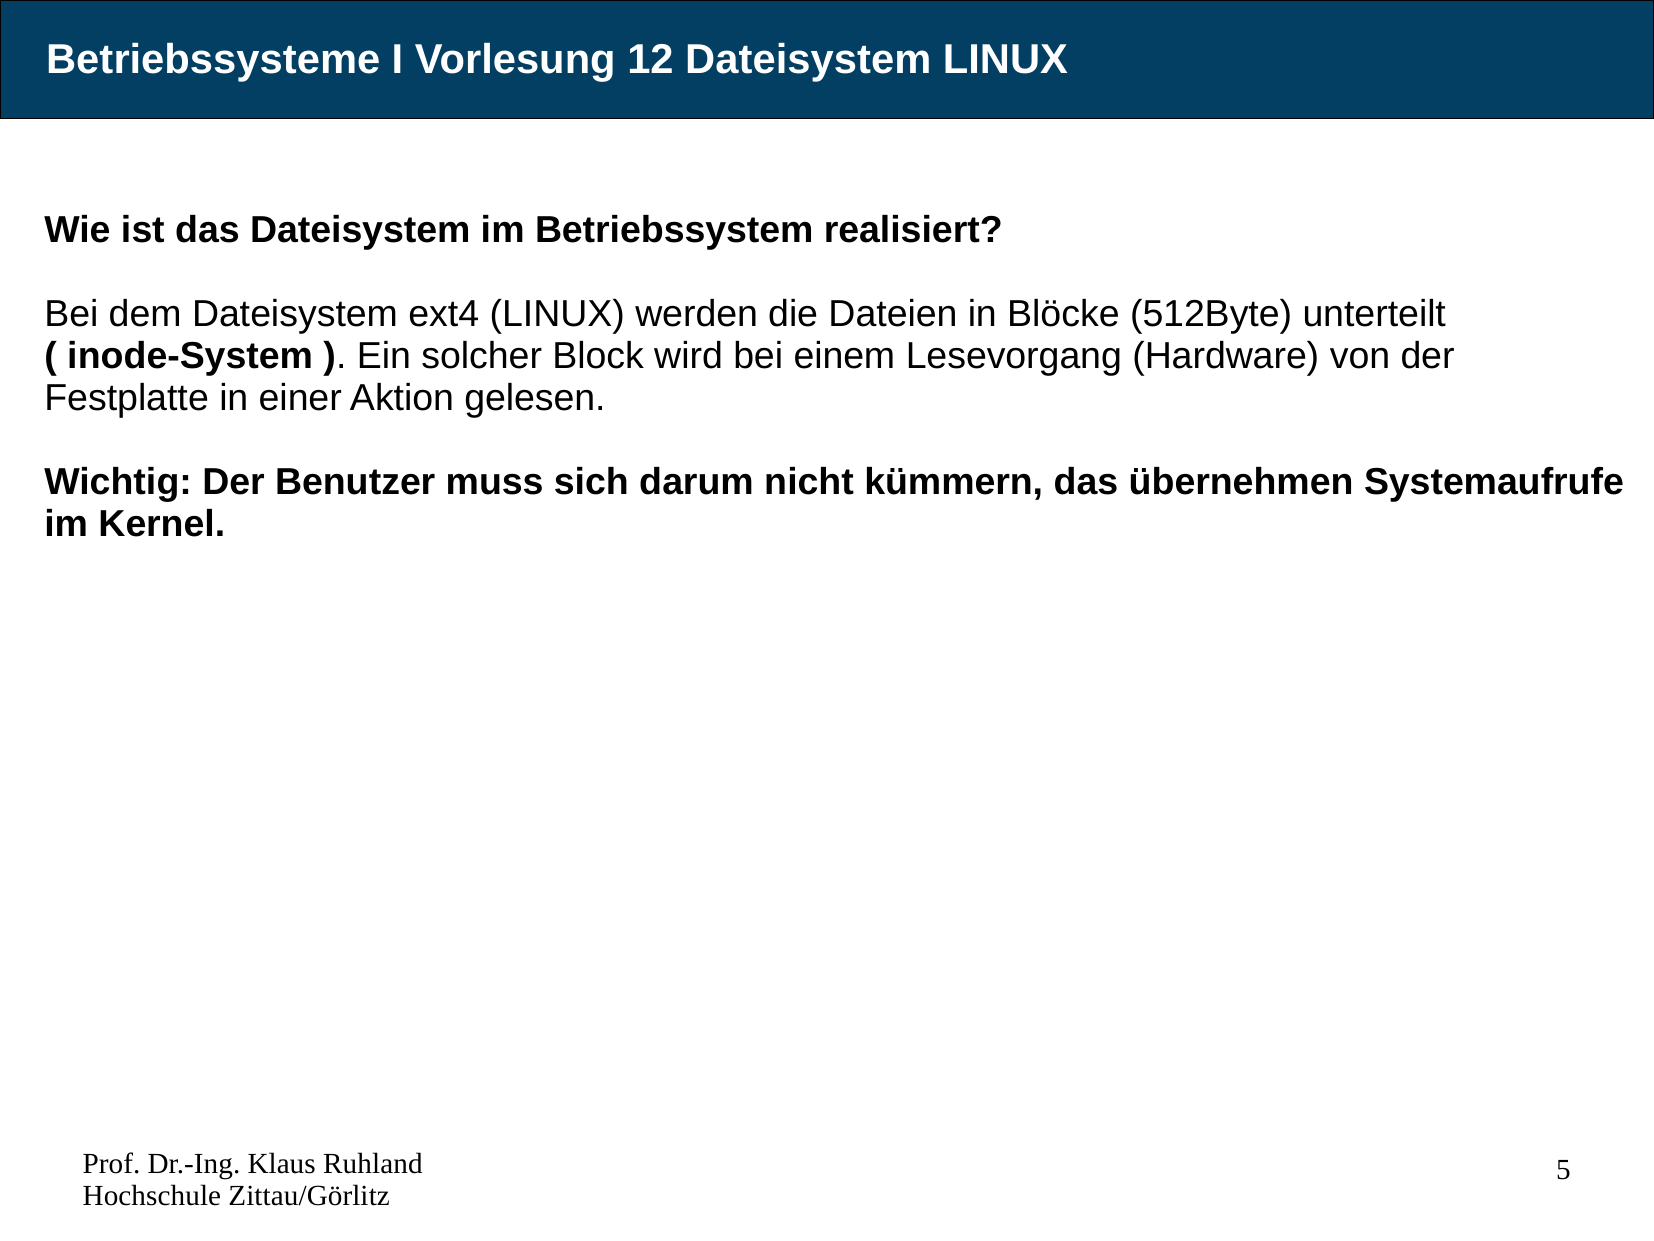

Wie ist das Dateisystem im Betriebssystem realisiert?
Bei dem Dateisystem ext4 (LINUX) werden die Dateien in Blöcke (512Byte) unterteilt
( inode-System ). Ein solcher Block wird bei einem Lesevorgang (Hardware) von der Festplatte in einer Aktion gelesen.
Wichtig: Der Benutzer muss sich darum nicht kümmern, das übernehmen Systemaufrufe im Kernel.
5